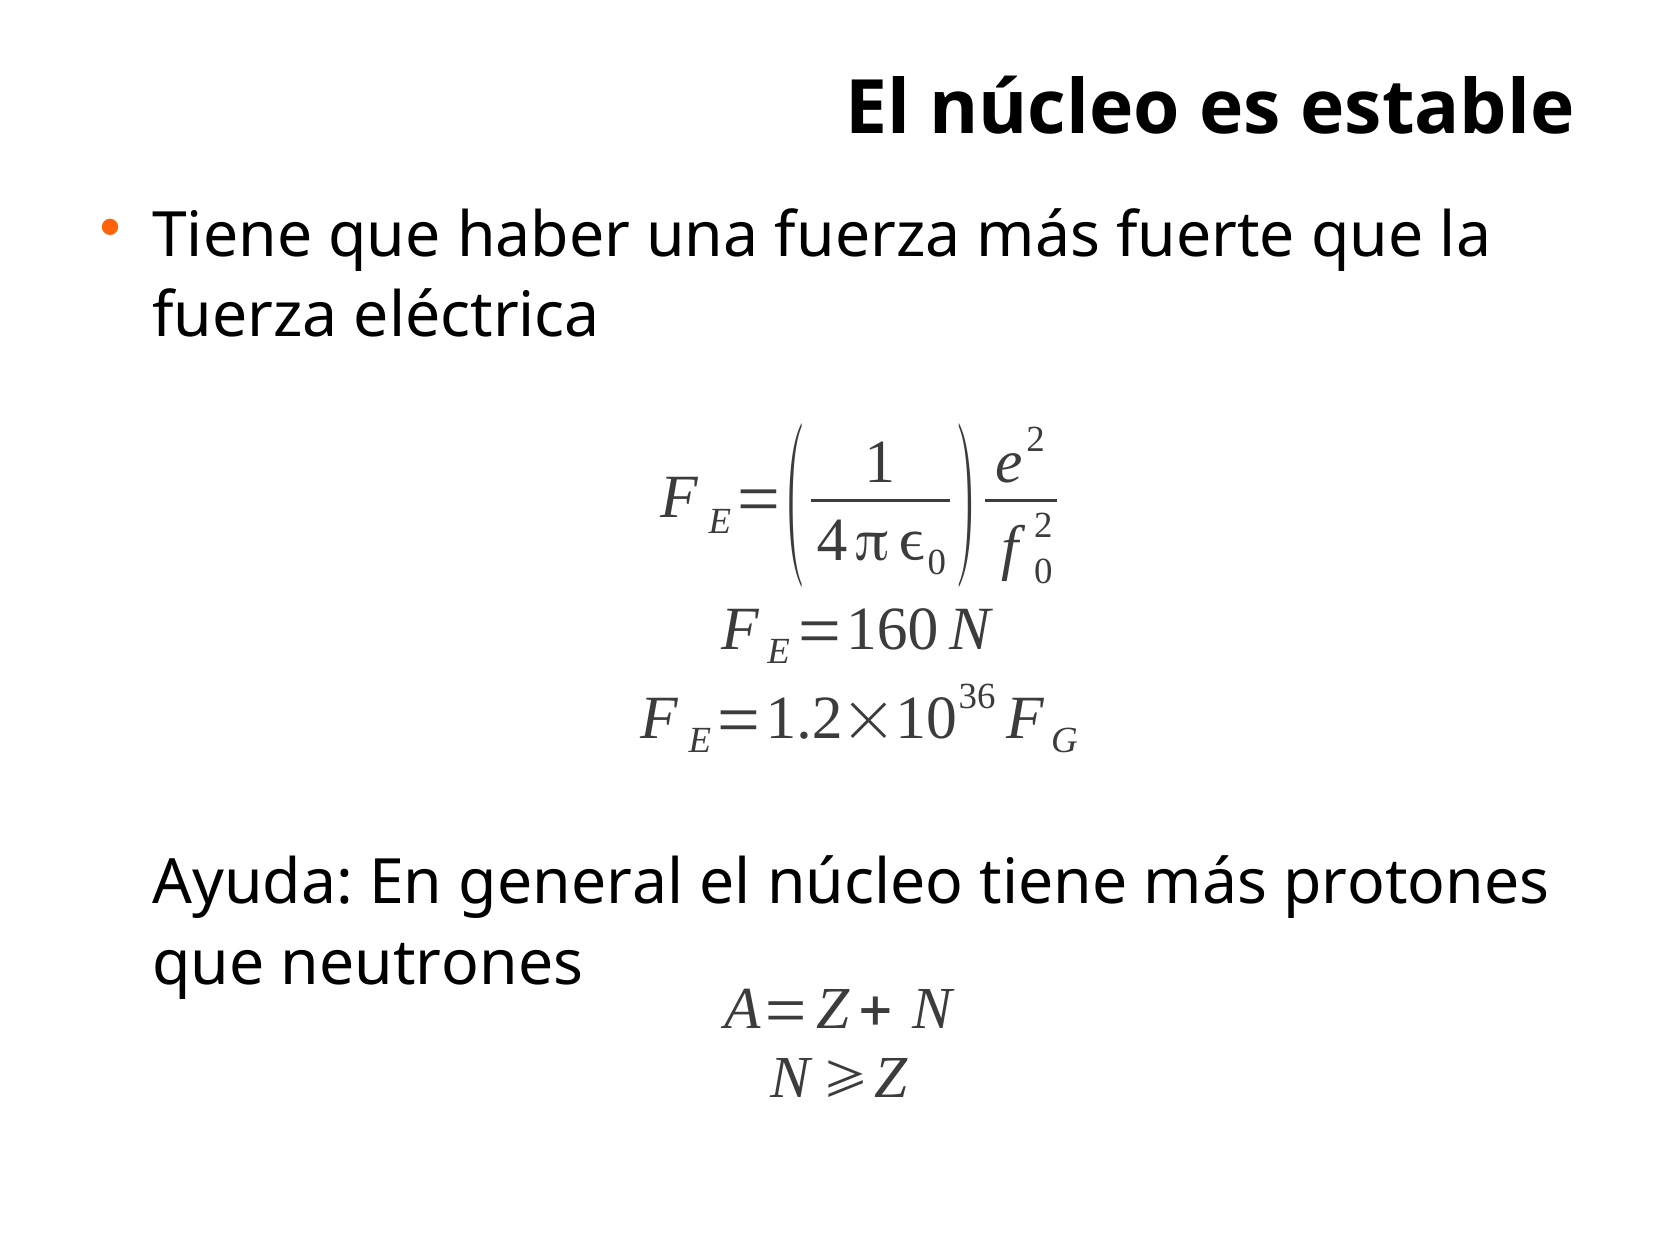

# El núcleo es estable
Tiene que haber una fuerza más fuerte que la fuerza eléctrica
Ayuda: En general el núcleo tiene más protones que neutrones